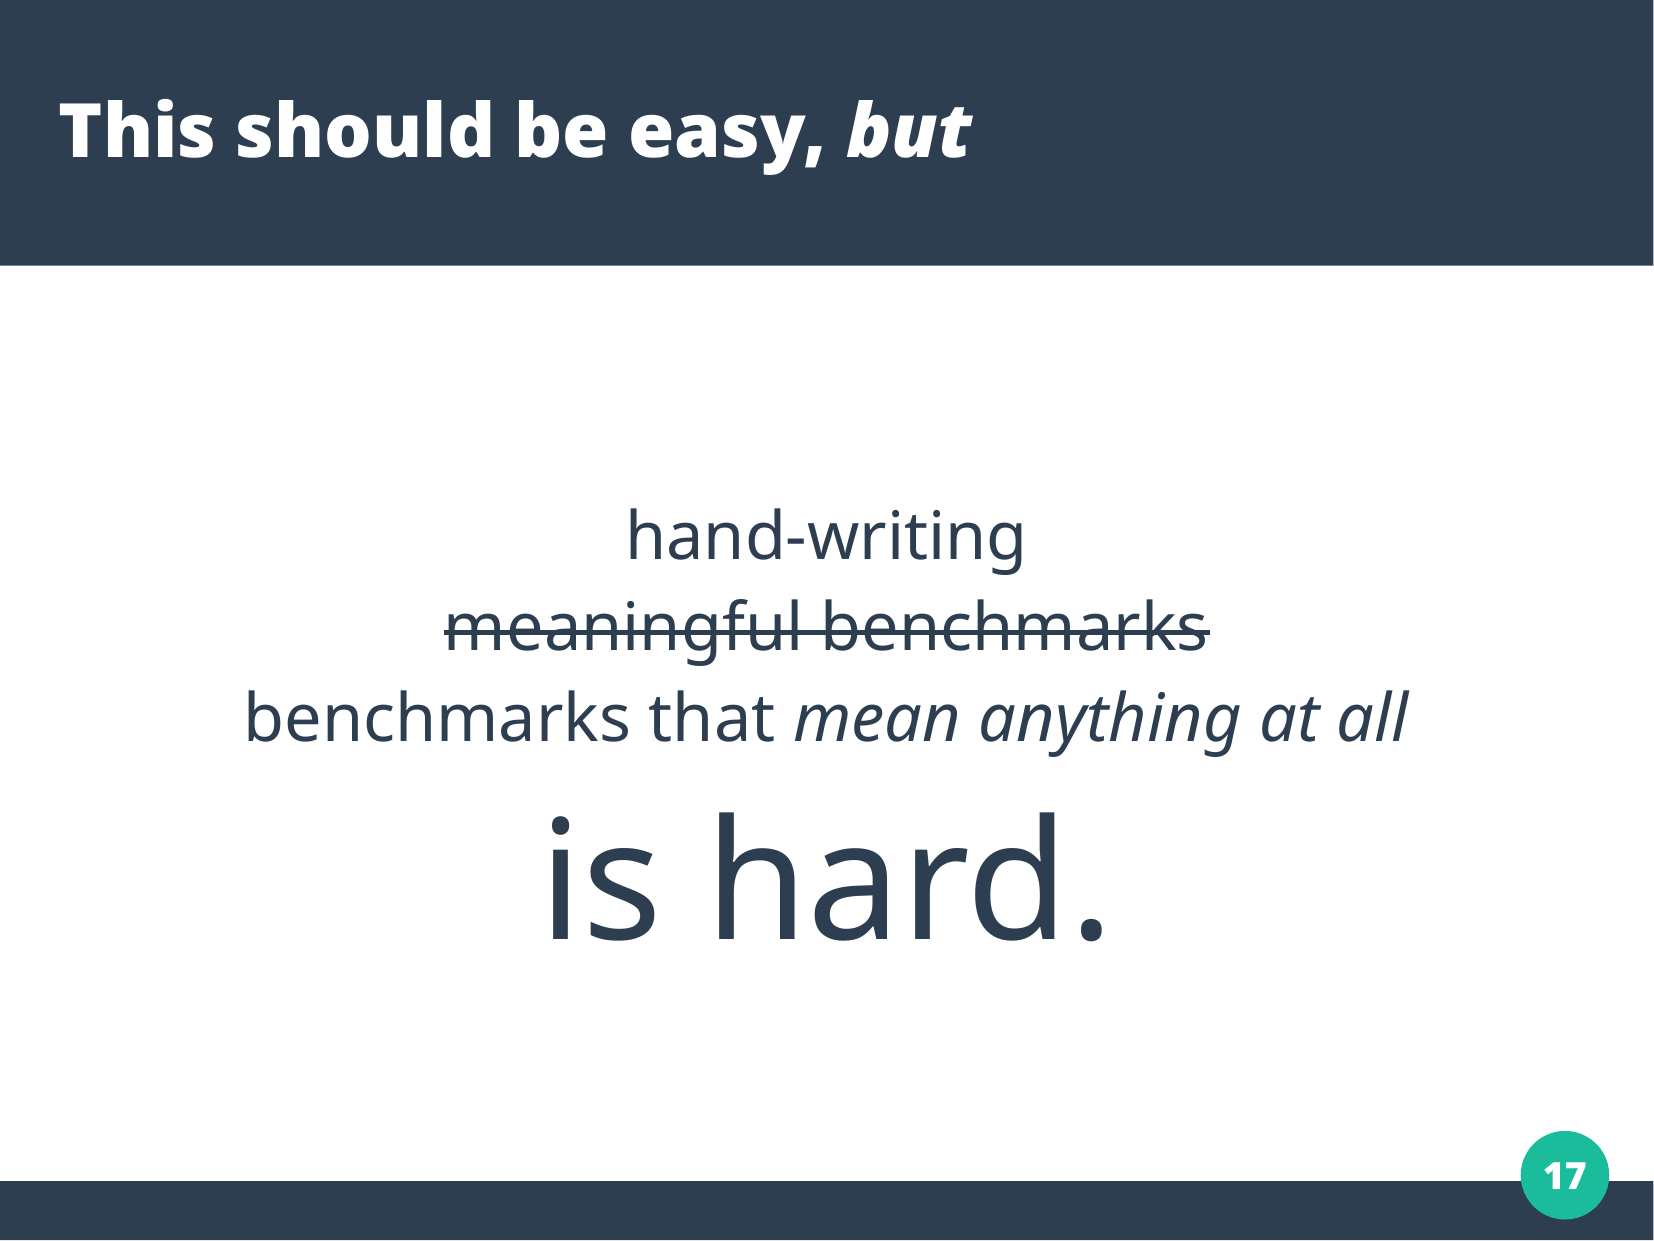

# This should be easy, but
hand-writing
meaningful benchmarks
benchmarks that mean anything at all
is hard.
17